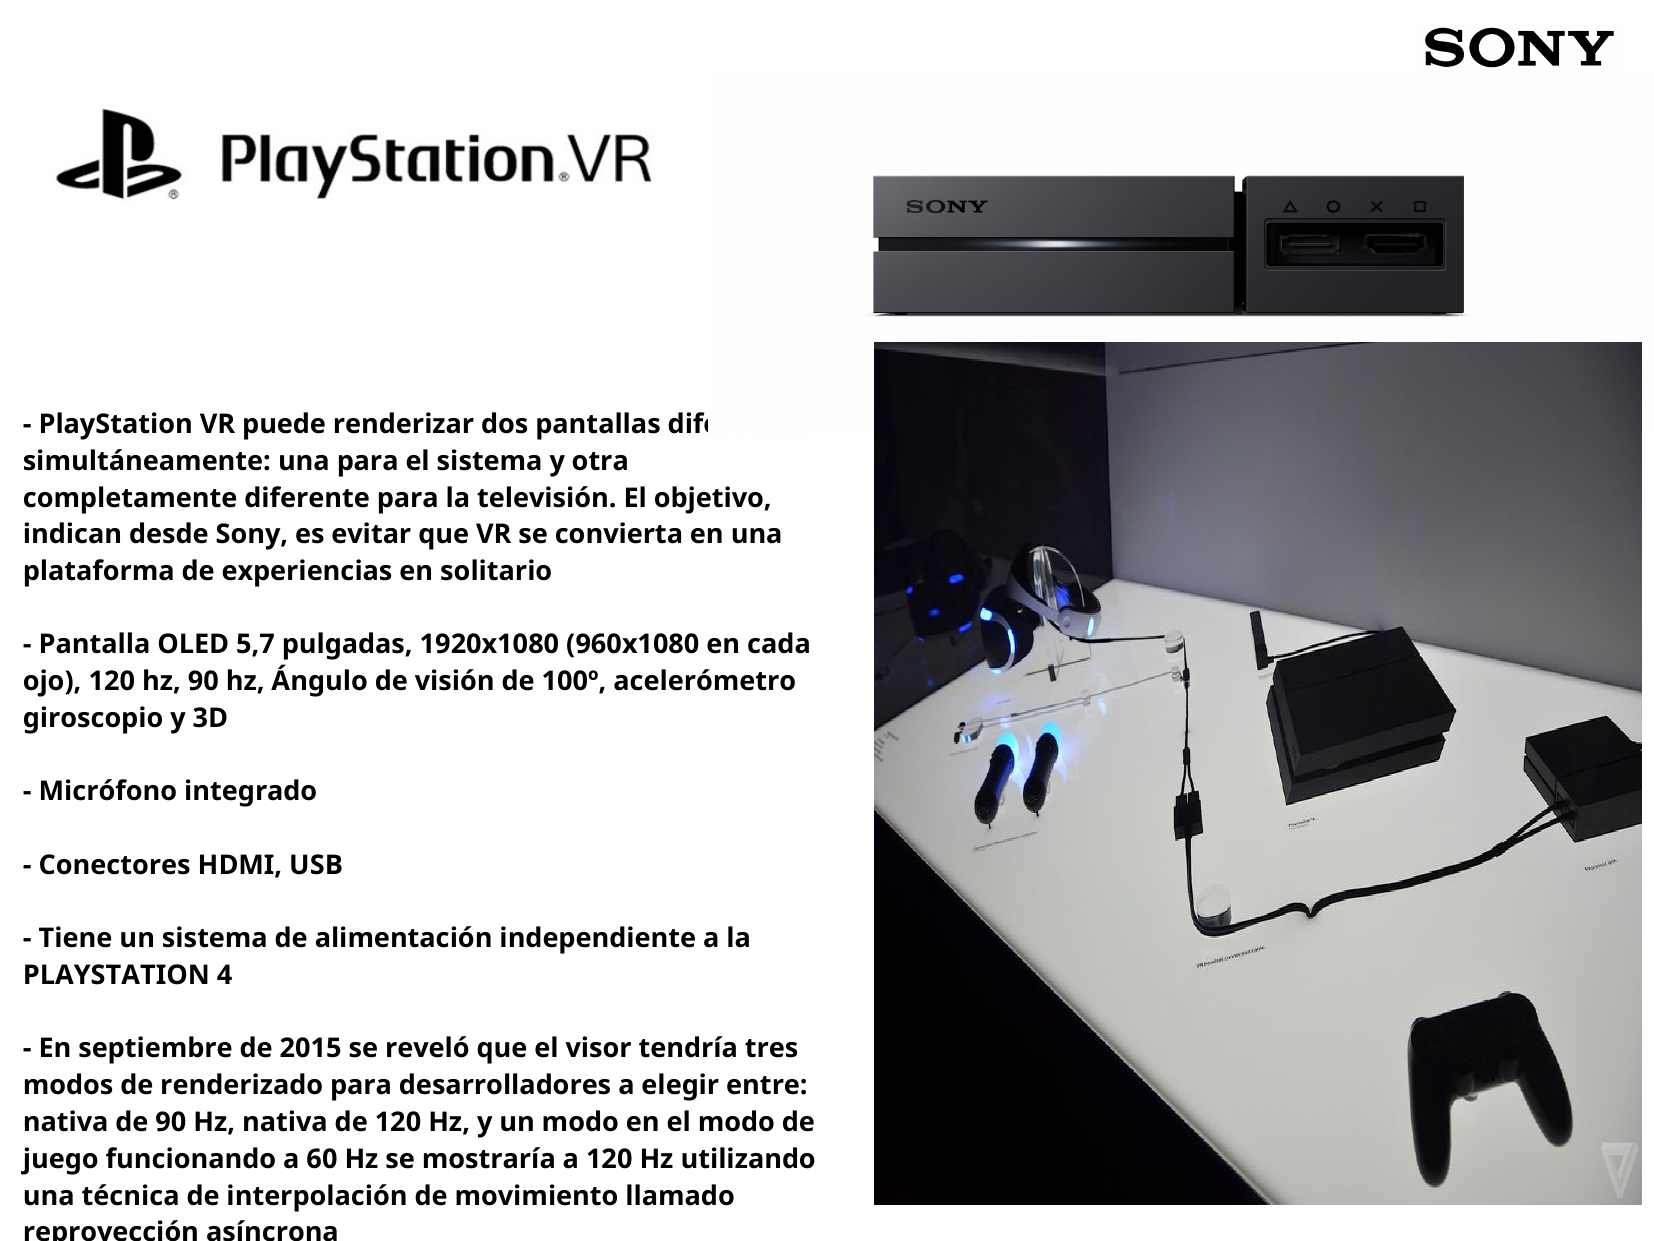

# HARDWARE
- PlayStation VR puede renderizar dos pantallas diferentes simultáneamente: una para el sistema y otra completamente diferente para la televisión. El objetivo, indican desde Sony, es evitar que VR se convierta en una plataforma de experiencias en solitario
- Pantalla OLED 5,7 pulgadas, 1920x1080 (960x1080 en cada ojo), 120 hz, 90 hz, Ángulo de visión de 100º, acelerómetro giroscopio y 3D
- Micrófono integrado
- Conectores HDMI, USB
- Tiene un sistema de alimentación independiente a la PLAYSTATION 4
- En septiembre de 2015 se reveló que el visor tendría tres modos de renderizado para desarrolladores a elegir entre: nativa de 90 Hz, nativa de 120 Hz, y un modo en el modo de juego funcionando a 60 Hz se mostraría a 120 Hz utilizando una técnica de interpolación de movimiento llamado reproyección asíncrona